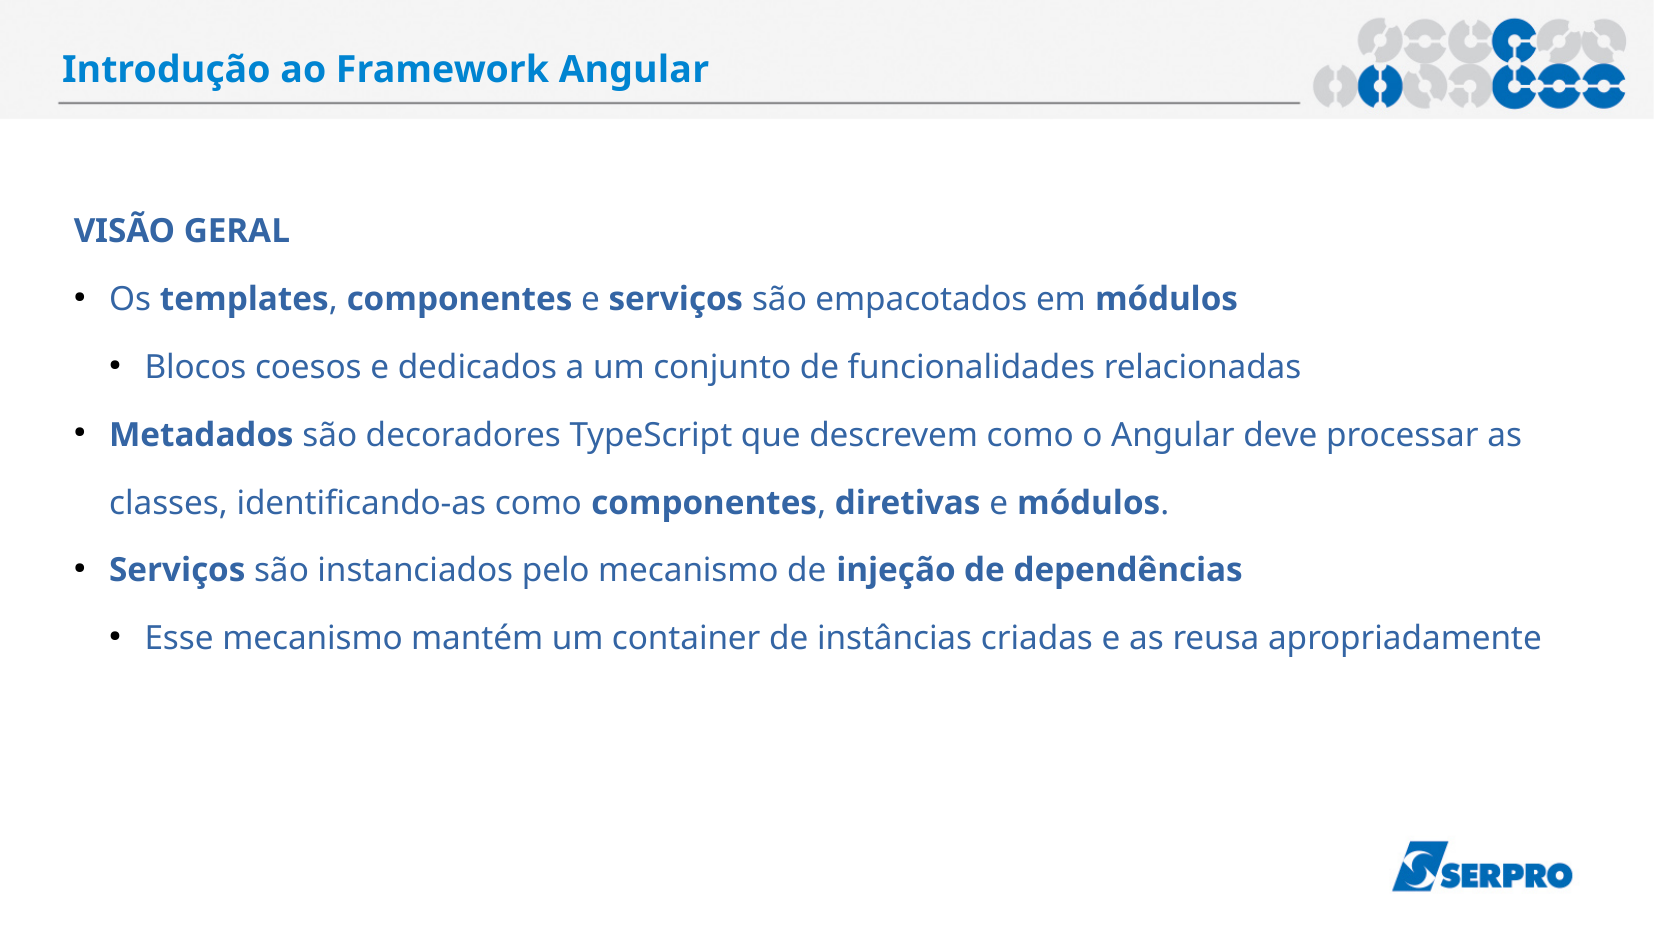

Introdução ao Framework Angular
VISÃO GERAL
Os templates, componentes e serviços são empacotados em módulos
Blocos coesos e dedicados a um conjunto de funcionalidades relacionadas
Metadados são decoradores TypeScript que descrevem como o Angular deve processar as classes, identificando-as como componentes, diretivas e módulos.
Serviços são instanciados pelo mecanismo de injeção de dependências
Esse mecanismo mantém um container de instâncias criadas e as reusa apropriadamente